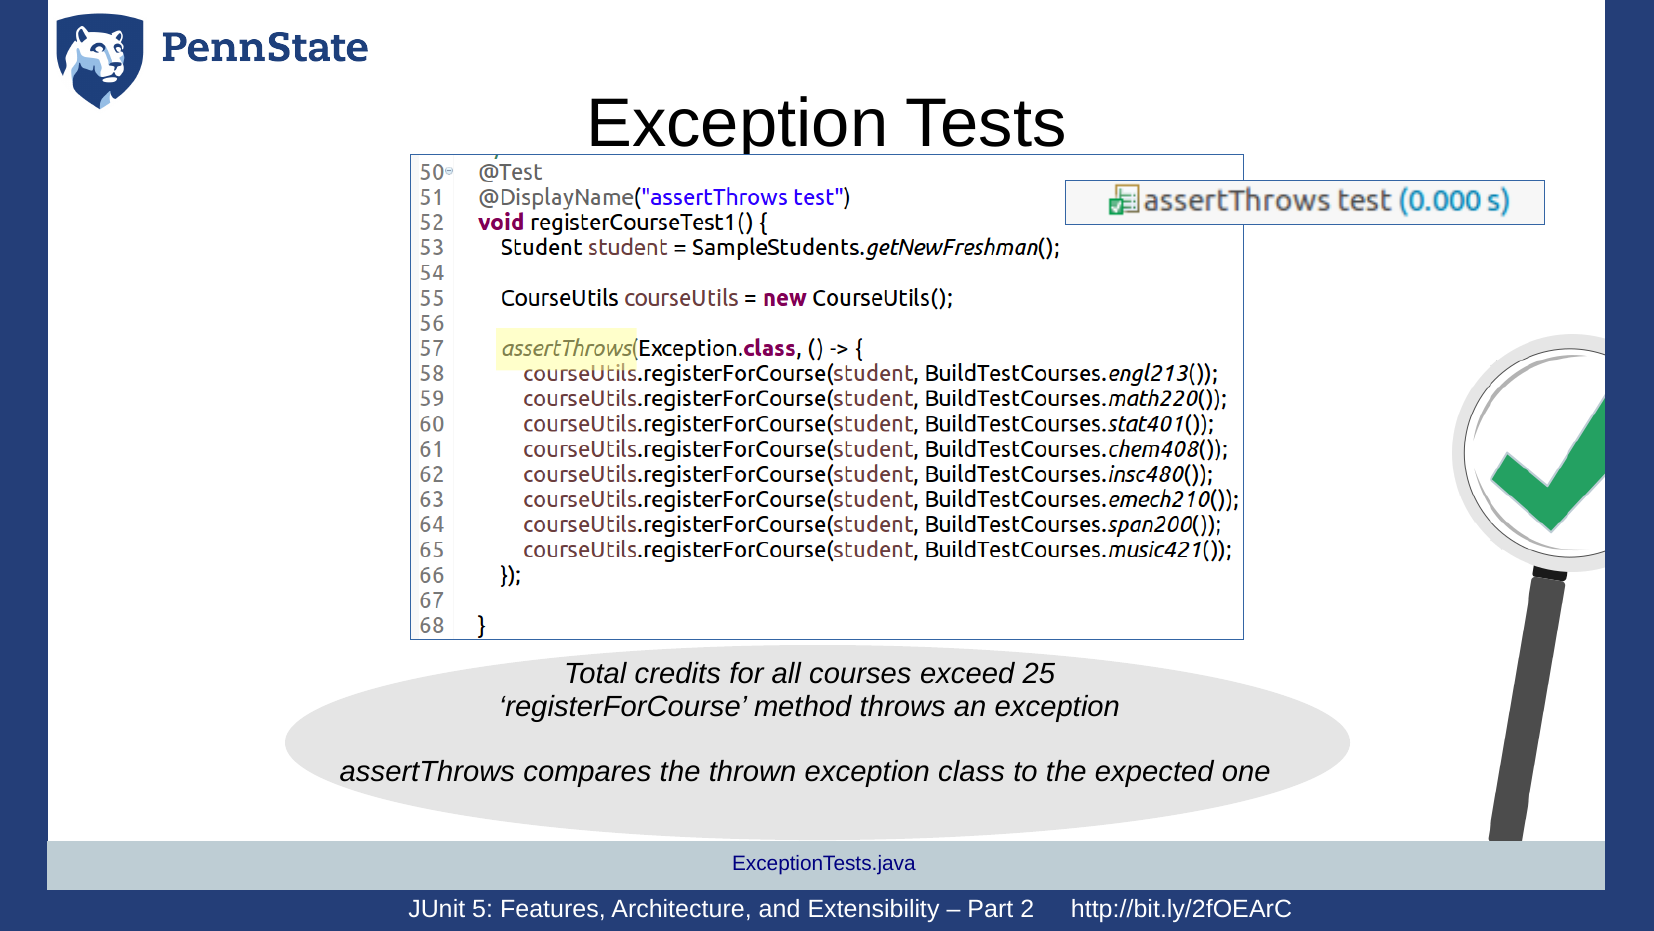

# Exception Tests
Total credits for all courses exceed 25
‘registerForCourse’ method throws an exception
assertThrows compares the thrown exception class to the expected one
ExceptionTests.java